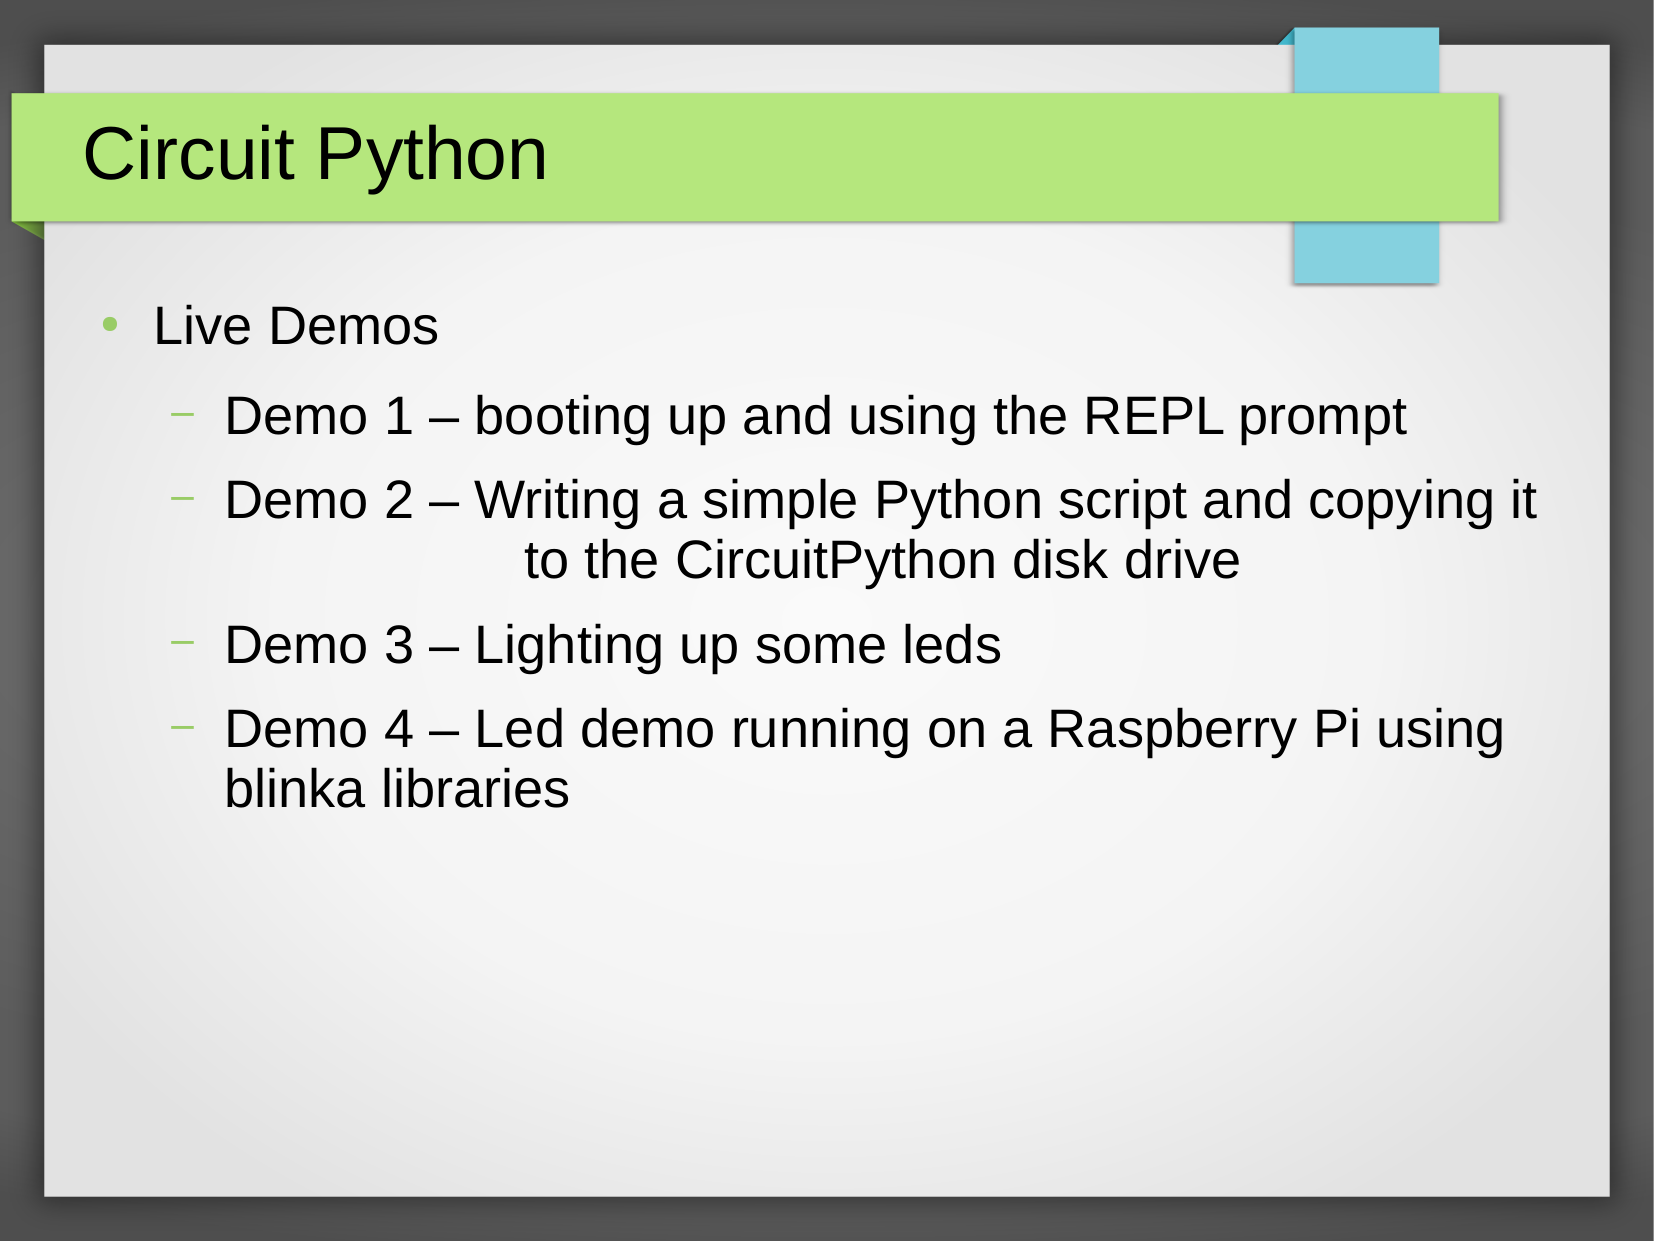

# Circuit Python
Live Demos
Demo 1 – booting up and using the REPL prompt
Demo 2 – Writing a simple Python script and copying it 				to the CircuitPython disk drive
Demo 3 – Lighting up some leds
Demo 4 – Led demo running on a Raspberry Pi using blinka libraries